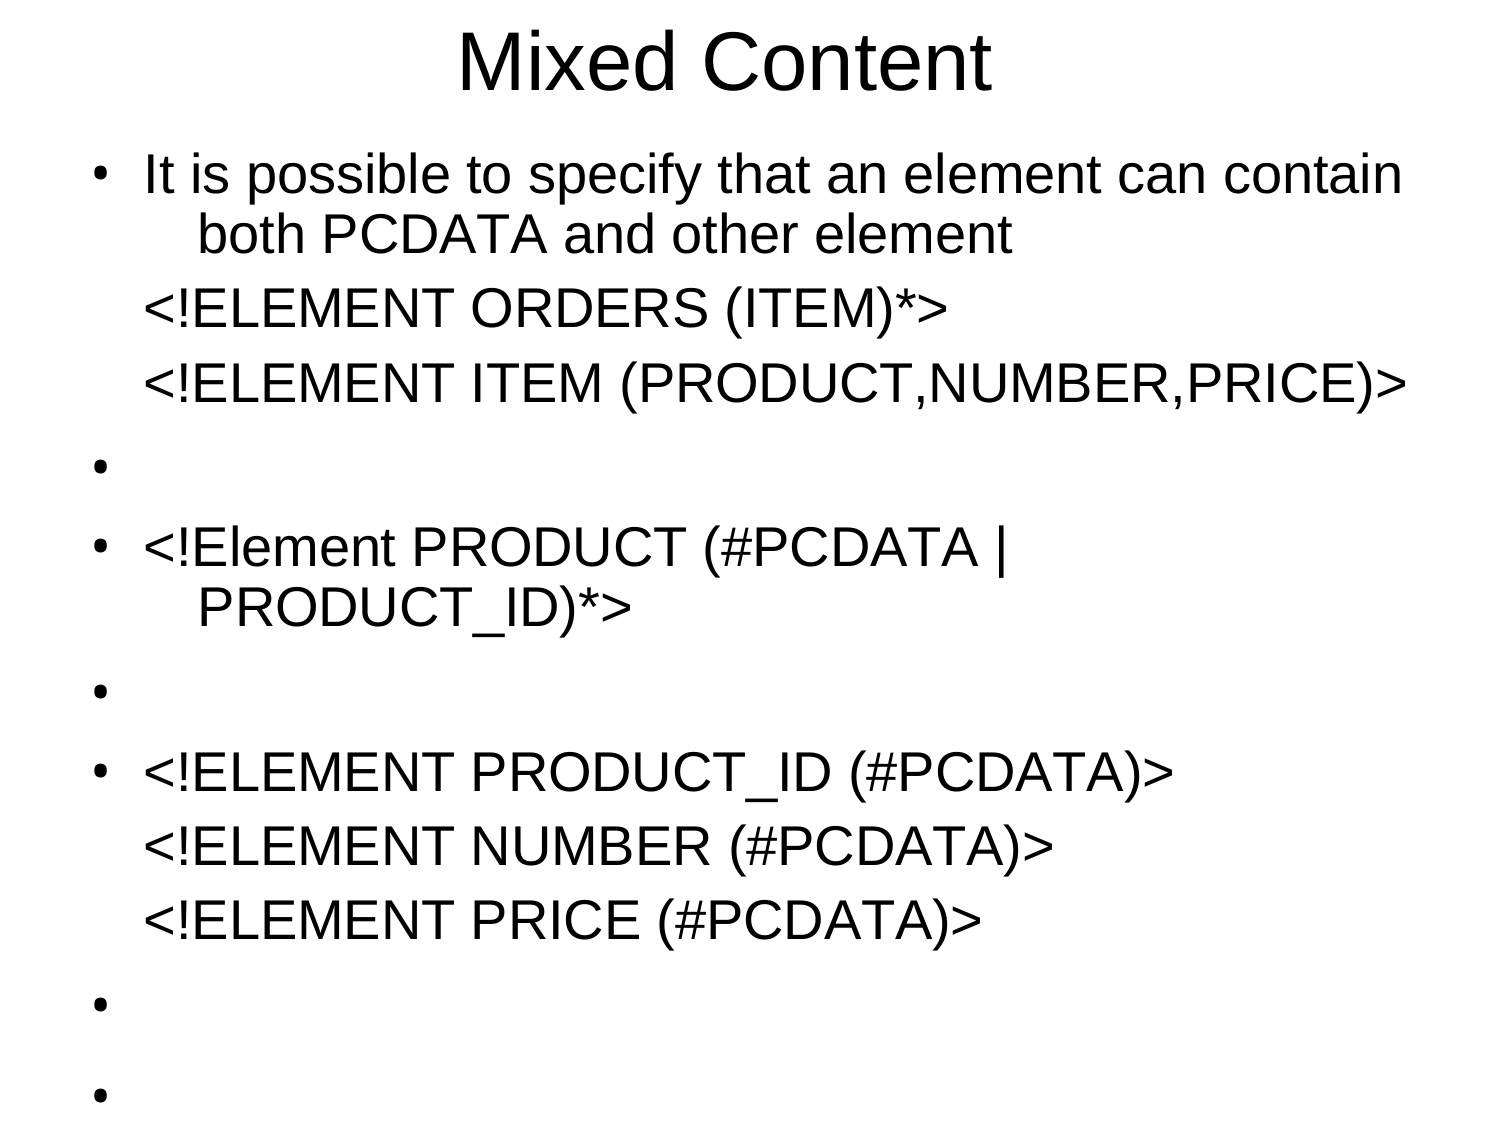

# Mixed Content
It is possible to specify that an element can contain both PCDATA and other element
<!ELEMENT ORDERS (ITEM)*>
<!ELEMENT ITEM (PRODUCT,NUMBER,PRICE)>
<!Element PRODUCT (#PCDATA | PRODUCT_ID)*>
<!ELEMENT PRODUCT_ID (#PCDATA)>
<!ELEMENT NUMBER (#PCDATA)>
<!ELEMENT PRICE (#PCDATA)>